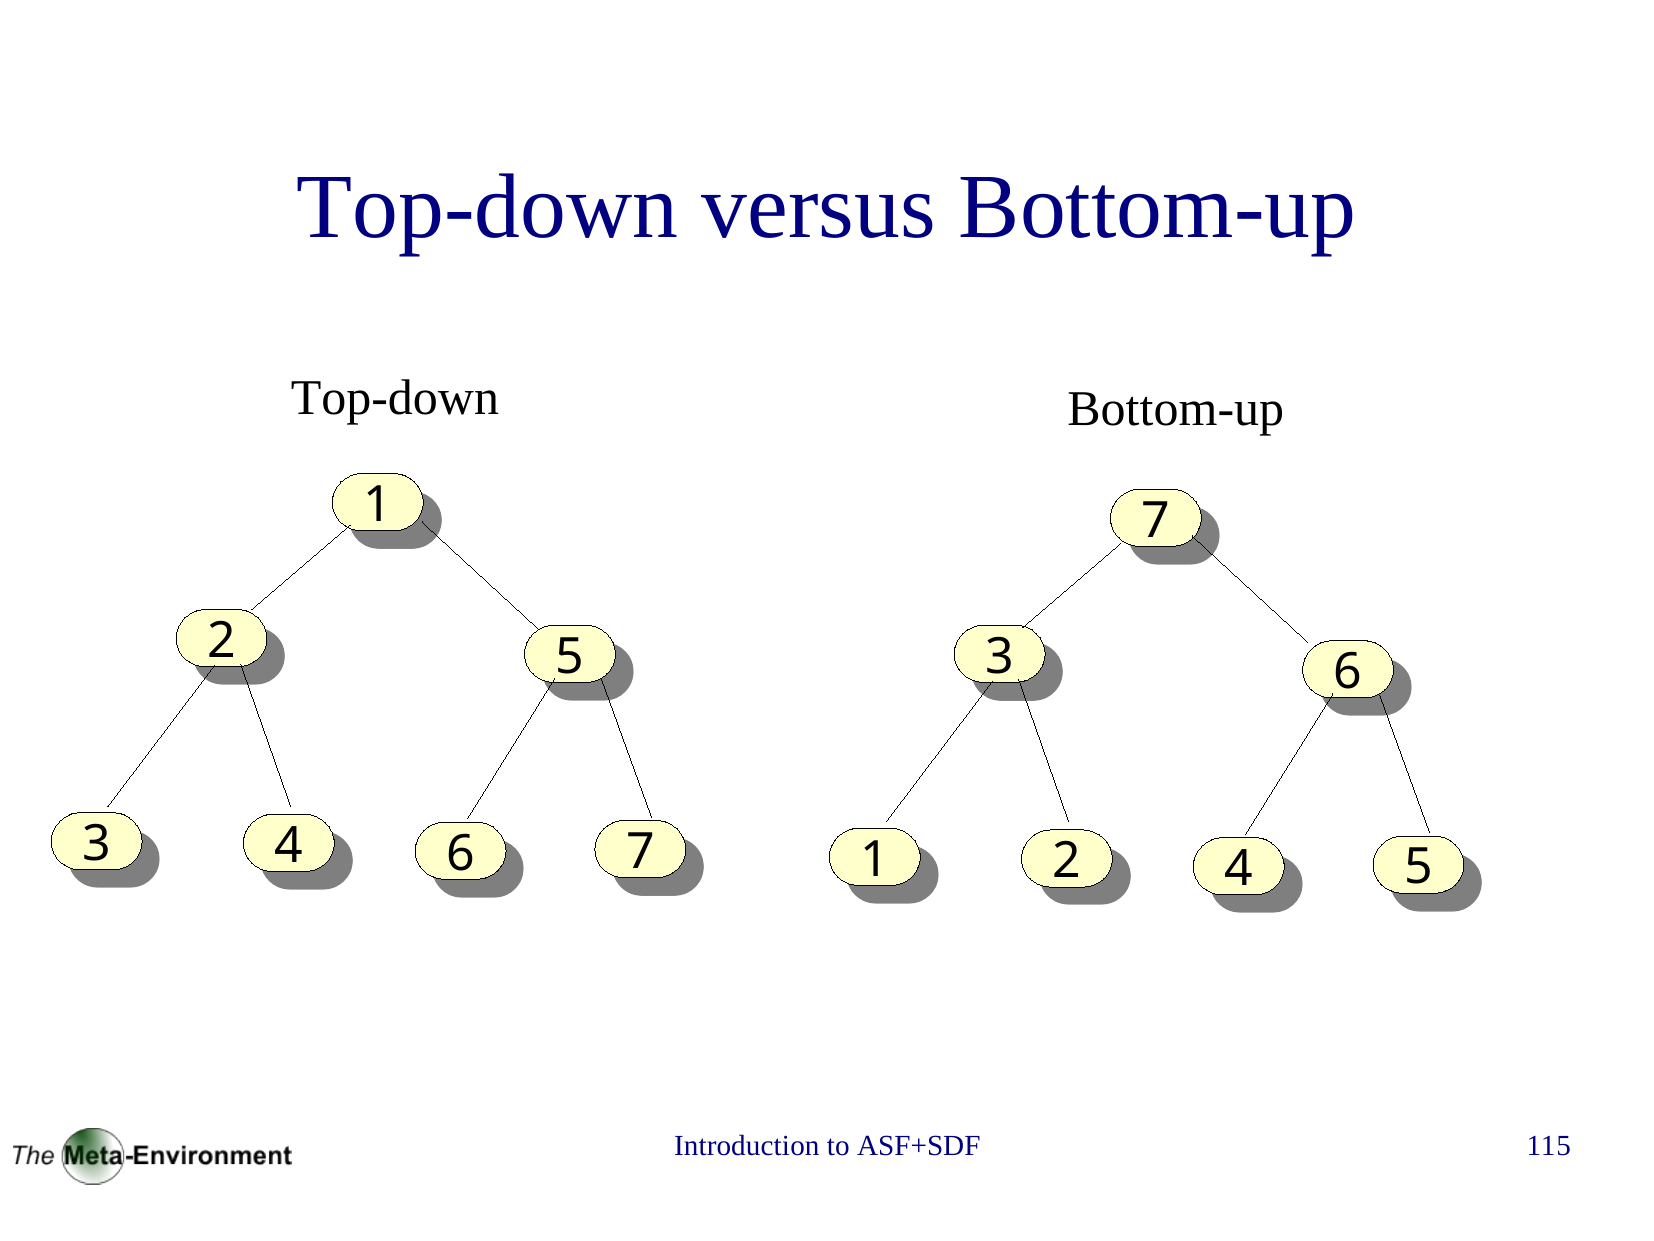

# Top-down versus Bottom-up
Top-down
Bottom-up
1
7
2
3
5
6
3
4
7
6
1
2
5
4
115